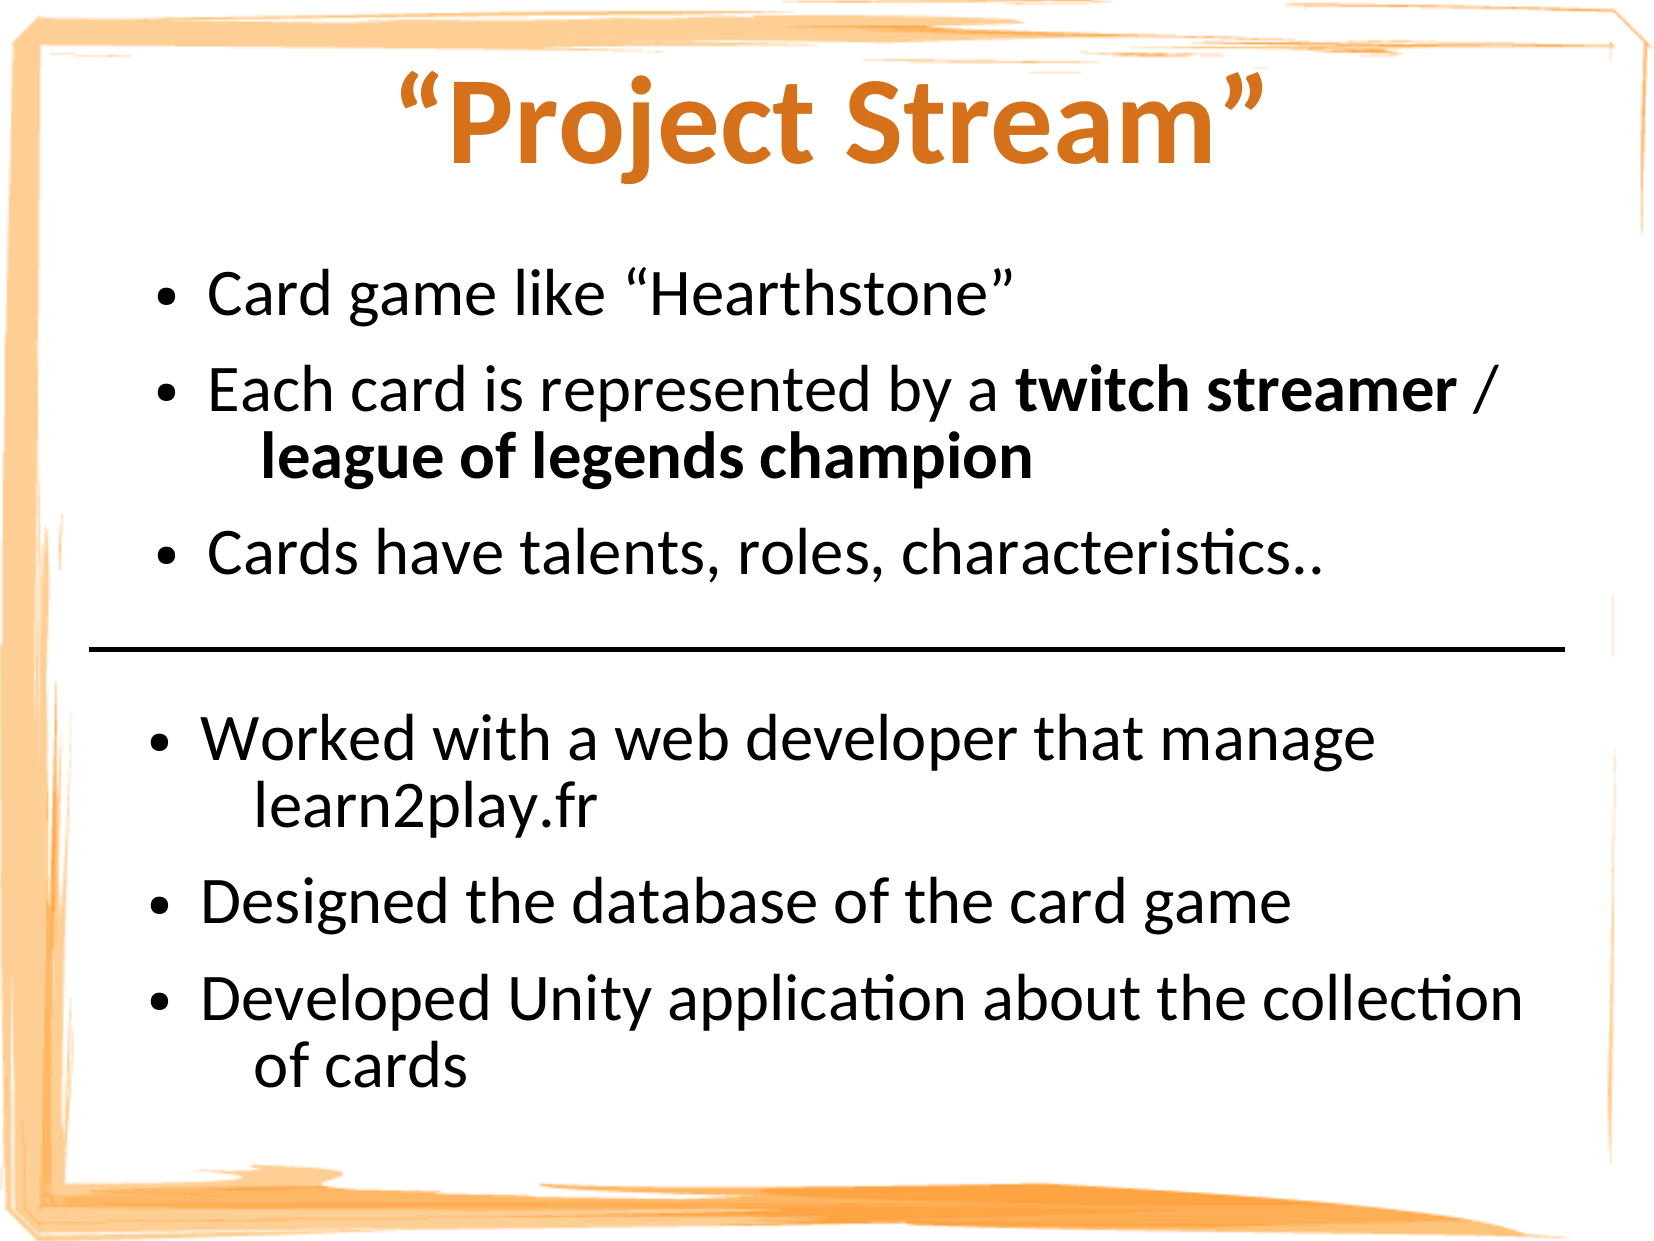

# “Project Stream”
Card game like “Hearthstone”
Each card is represented by a twitch streamer / league of legends champion
Cards have talents, roles, characteristics..
Worked with a web developer that manage learn2play.fr
Designed the database of the card game
Developed Unity application about the collection of cards